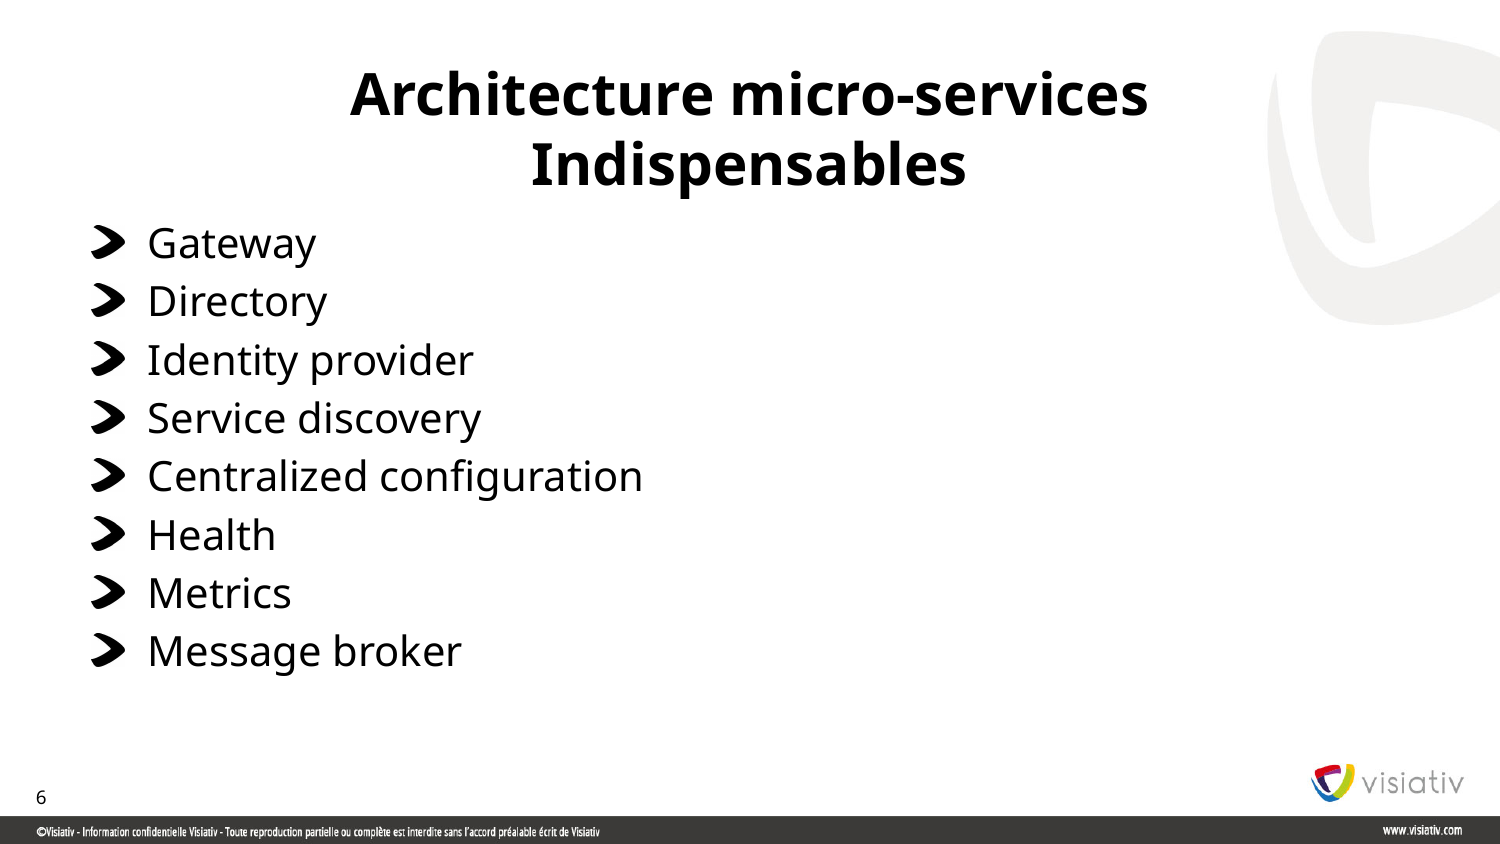

Architecture micro-services
Indispensables
# Gateway
Directory
Identity provider
Service discovery
Centralized configuration
Health
Metrics
Message broker